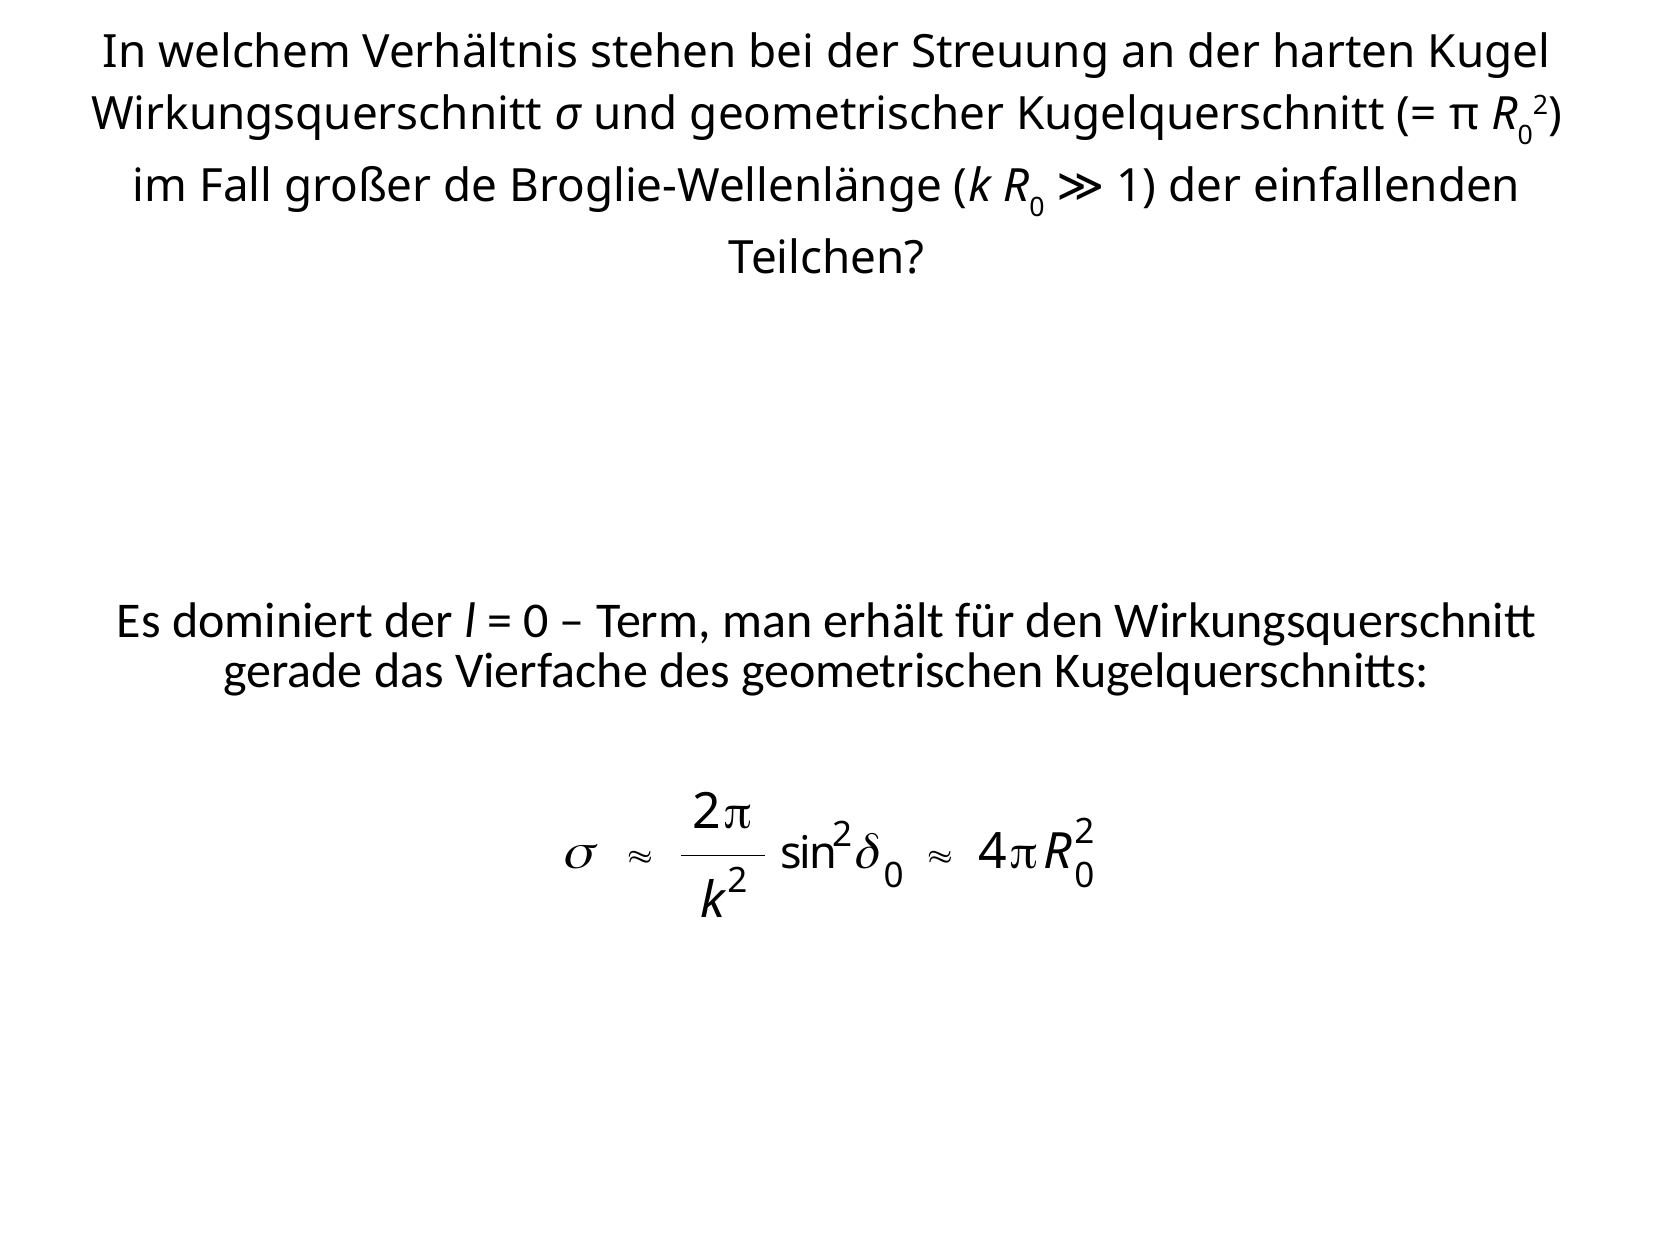

# In welchem Verhältnis stehen bei der Streuung an der harten Kugel Wirkungsquerschnitt σ und geometrischer Kugelquerschnitt (= π R02) im Fall großer de Broglie-Wellenlänge (k R0 ≫ 1) der einfallenden Teilchen?
Es dominiert der l = 0 – Term, man erhält für den Wirkungsquerschnitt gerade das Vierfache des geometrischen Kugelquerschnitts: